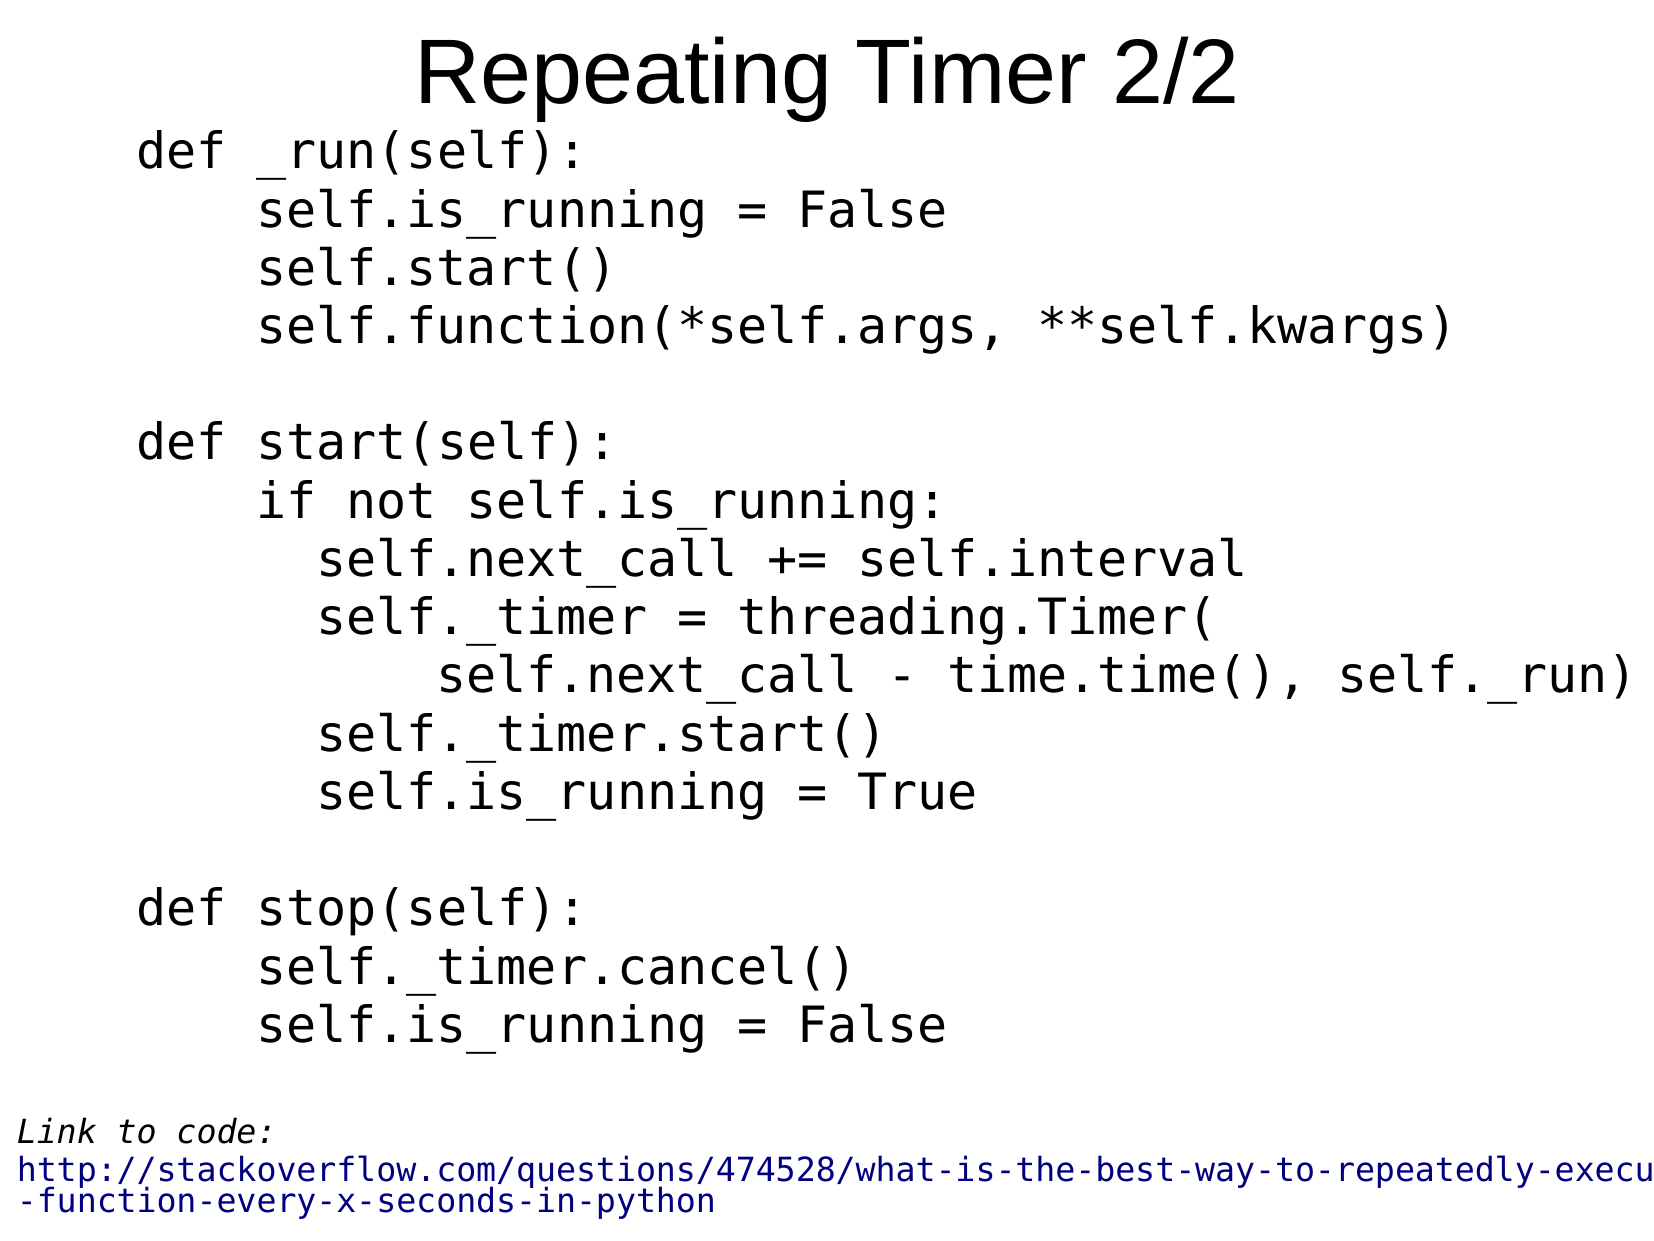

# Repeating Timer 2/2
 def _run(self):
 self.is_running = False
 self.start()
 self.function(*self.args, **self.kwargs)
 def start(self):
 if not self.is_running:
 self.next_call += self.interval
 self._timer = threading.Timer(
 self.next_call - time.time(), self._run)
 self._timer.start()
 self.is_running = True
 def stop(self):
 self._timer.cancel()
 self.is_running = False
Link to code:
http://stackoverflow.com/questions/474528/what-is-the-best-way-to-repeatedly-execute-a-function-every-x-seconds-in-python